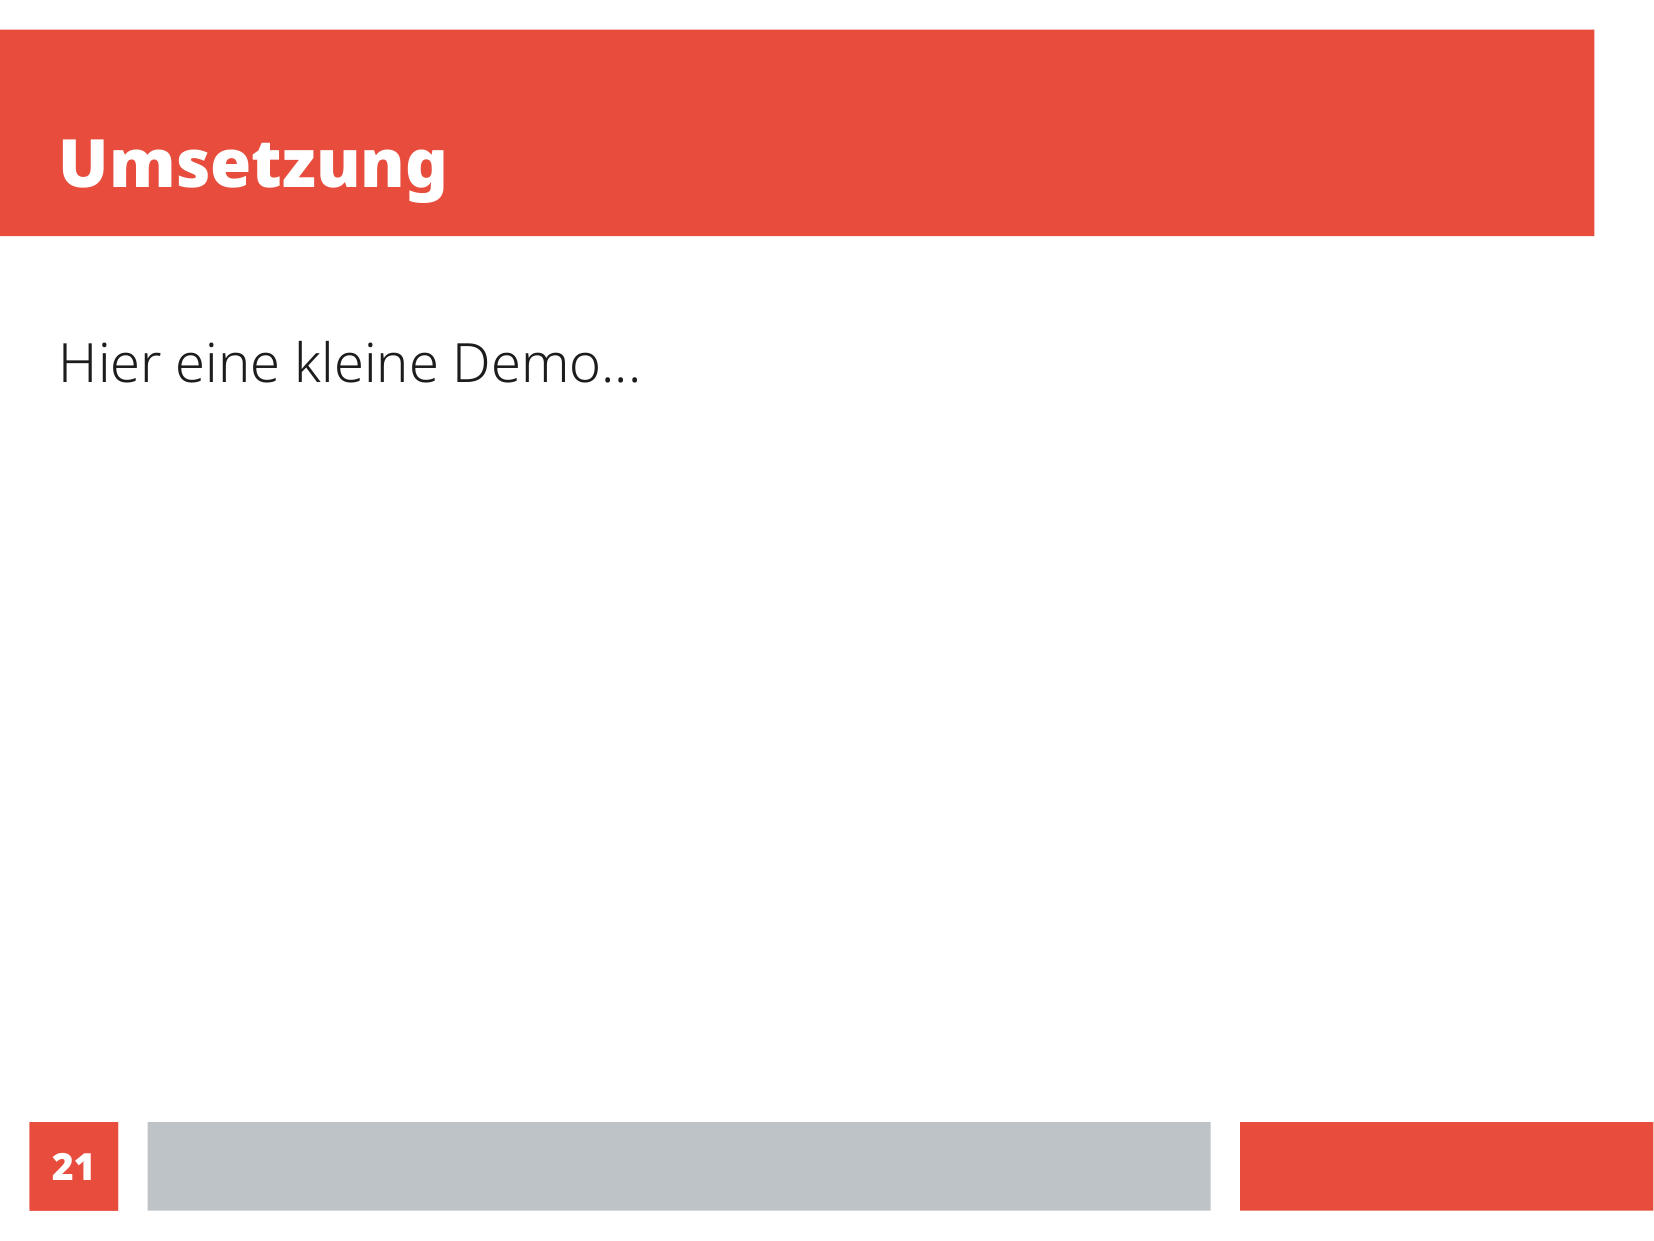

# Umsetzung
Hier eine kleine Demo...
21